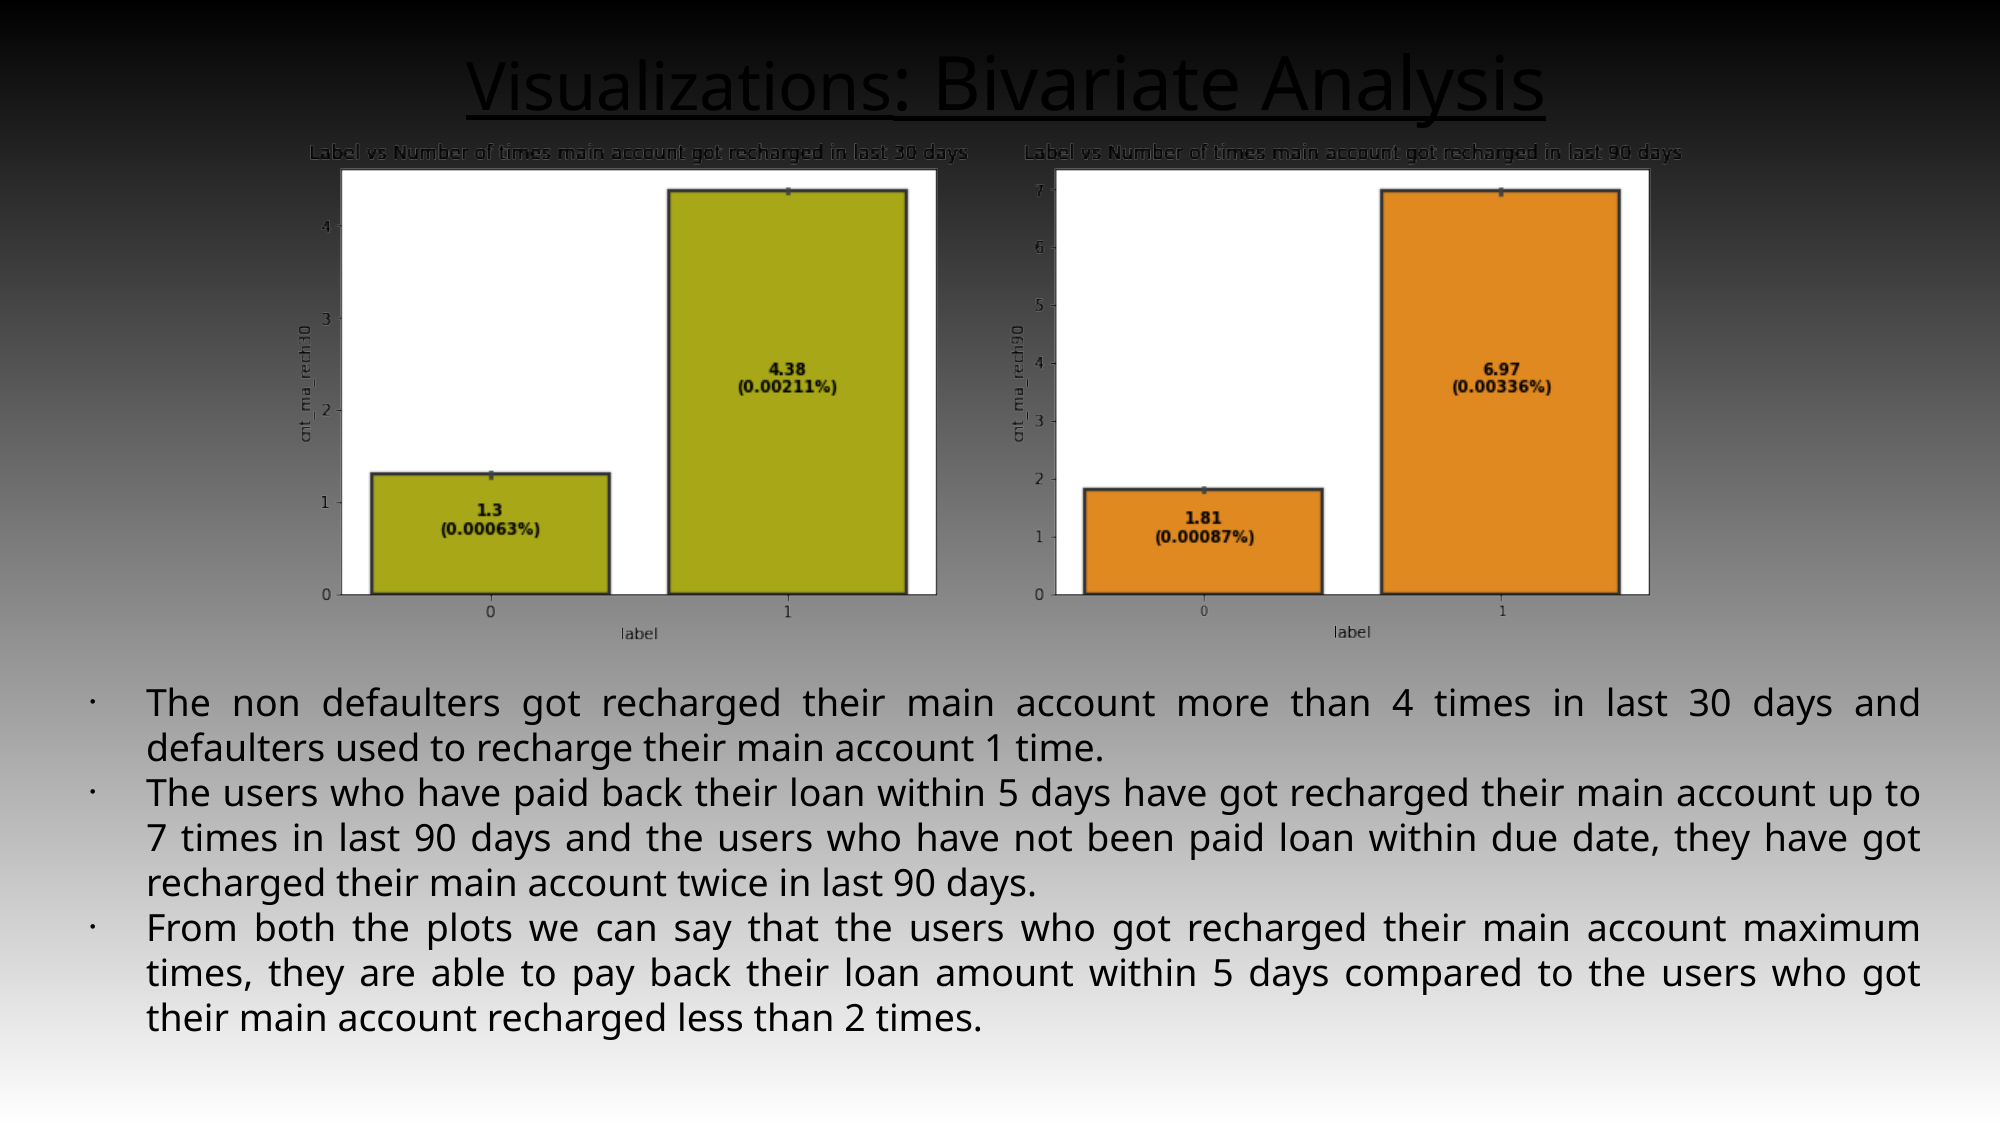

Visualizations: Bivariate Analysis
The non defaulters got recharged their main account more than 4 times in last 30 days and defaulters used to recharge their main account 1 time.
The users who have paid back their loan within 5 days have got recharged their main account up to 7 times in last 90 days and the users who have not been paid loan within due date, they have got recharged their main account twice in last 90 days.
From both the plots we can say that the users who got recharged their main account maximum times, they are able to pay back their loan amount within 5 days compared to the users who got their main account recharged less than 2 times.